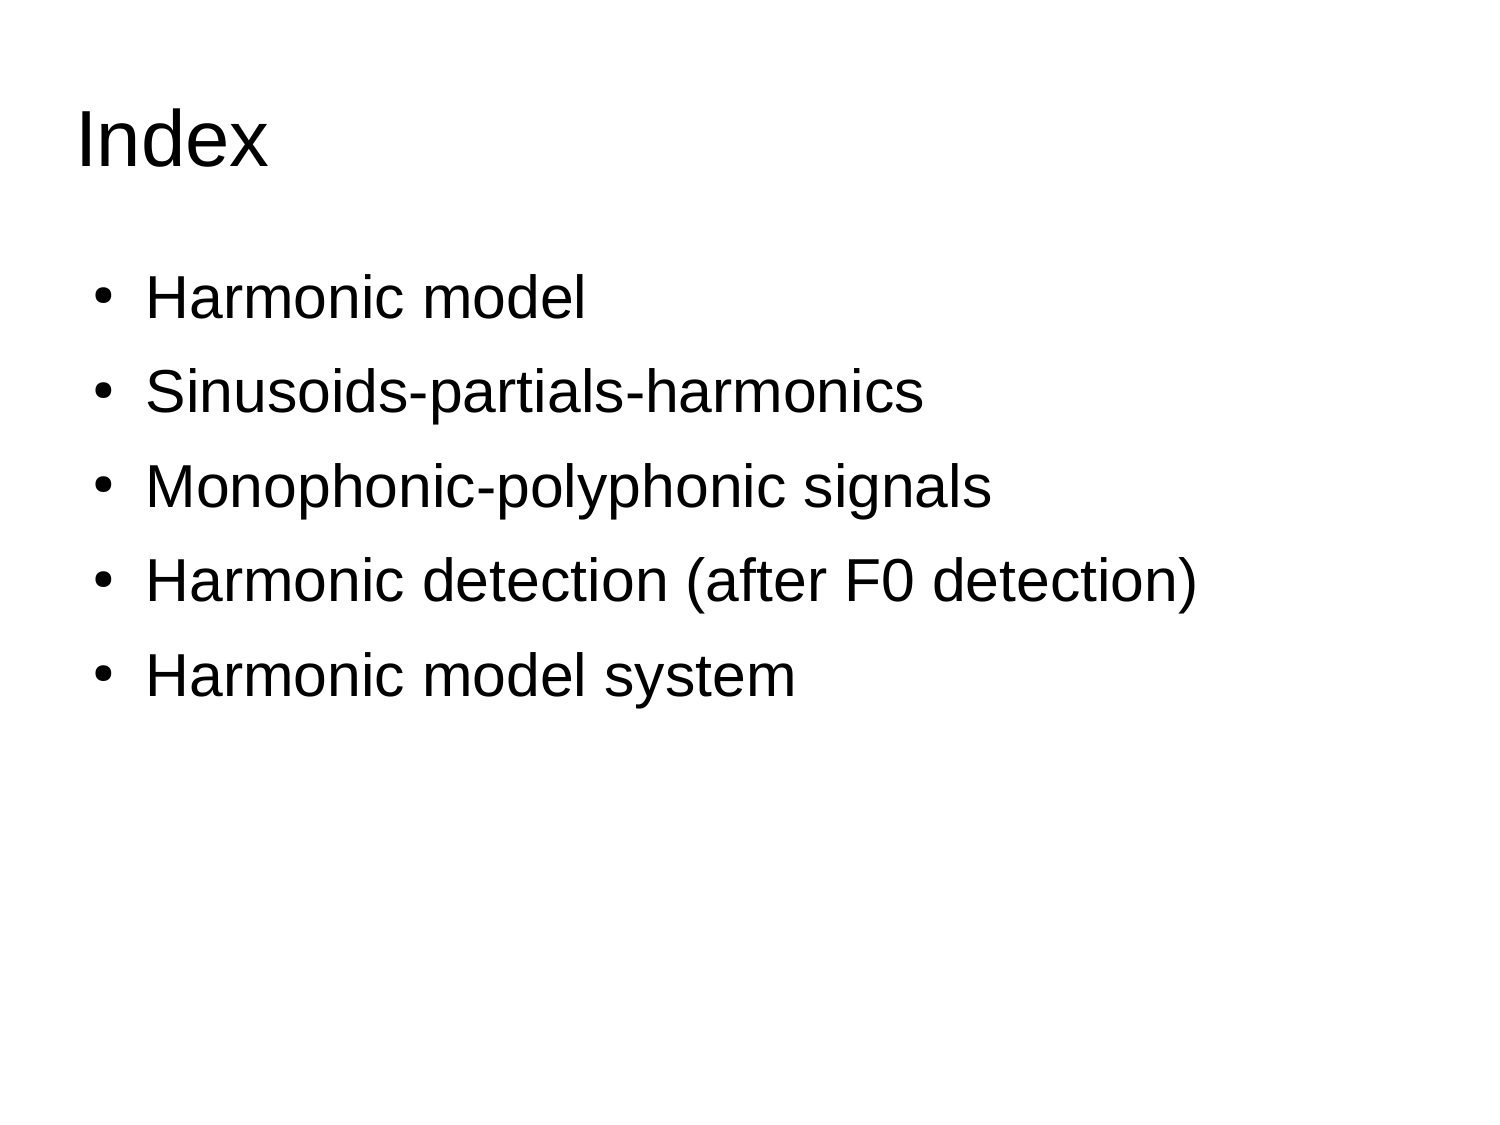

# Index
Harmonic model
Sinusoids-partials-harmonics
Monophonic-polyphonic signals
Harmonic detection (after F0 detection)
Harmonic model system